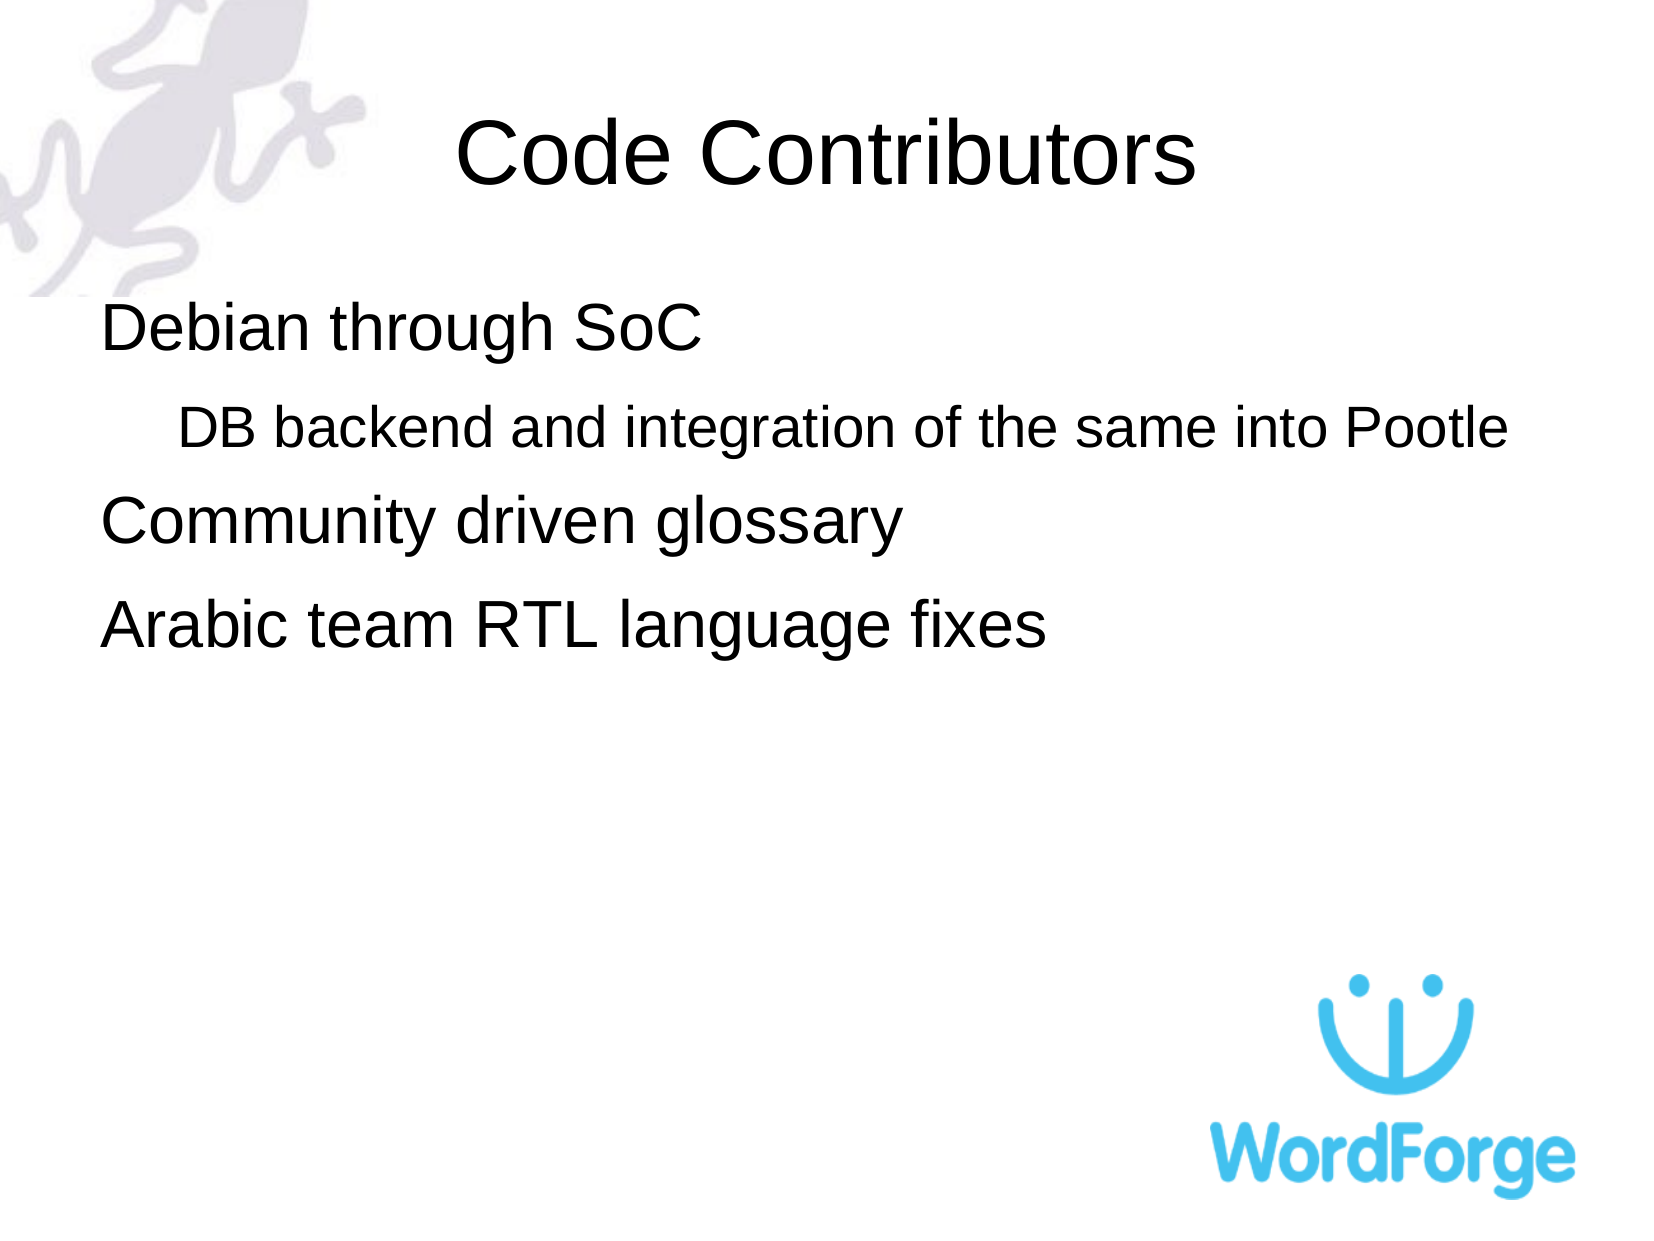

# Code Contributors
Debian through SoC
DB backend and integration of the same into Pootle
Community driven glossary
Arabic team RTL language fixes